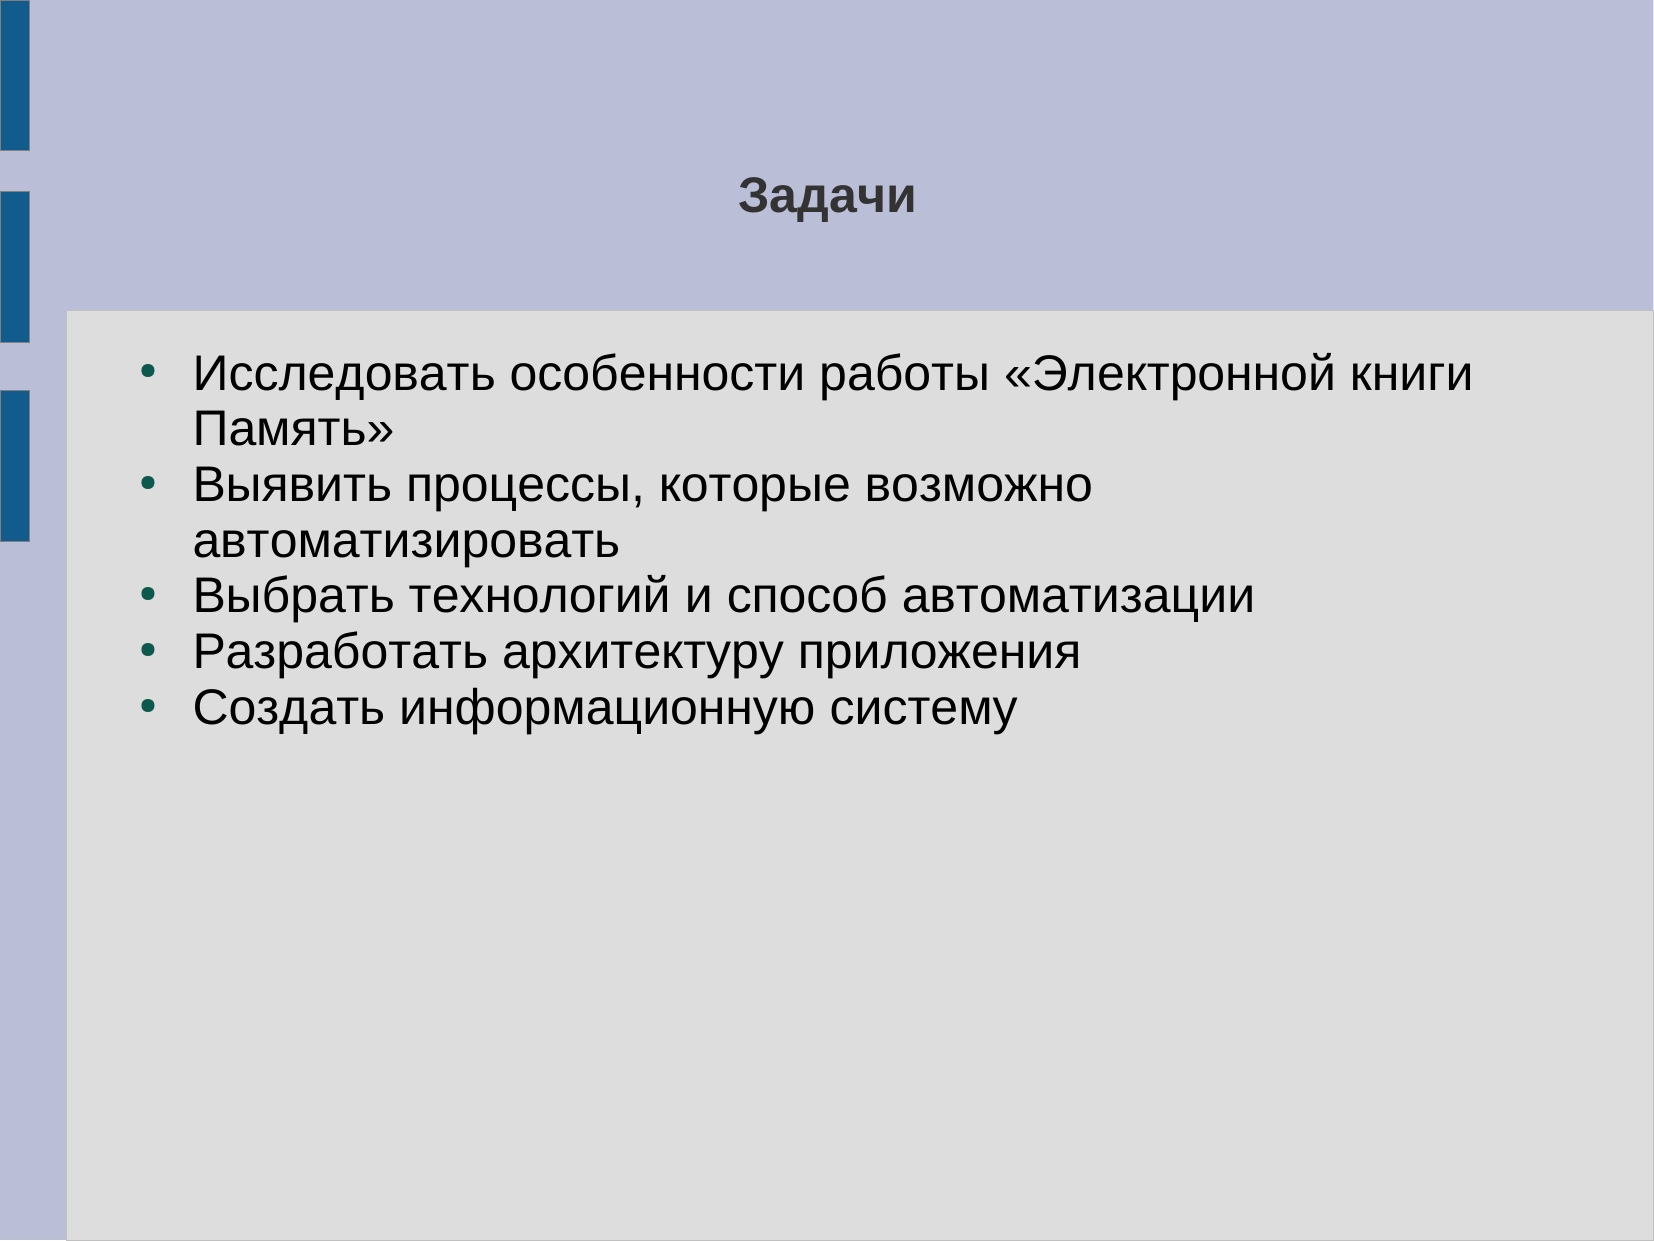

# Задачи
Исследовать особенности работы «Электронной книги Память»
Выявить процессы, которые возможно автоматизировать
Выбрать технологий и способ автоматизации
Разработать архитектуру приложения
Создать информационную систему